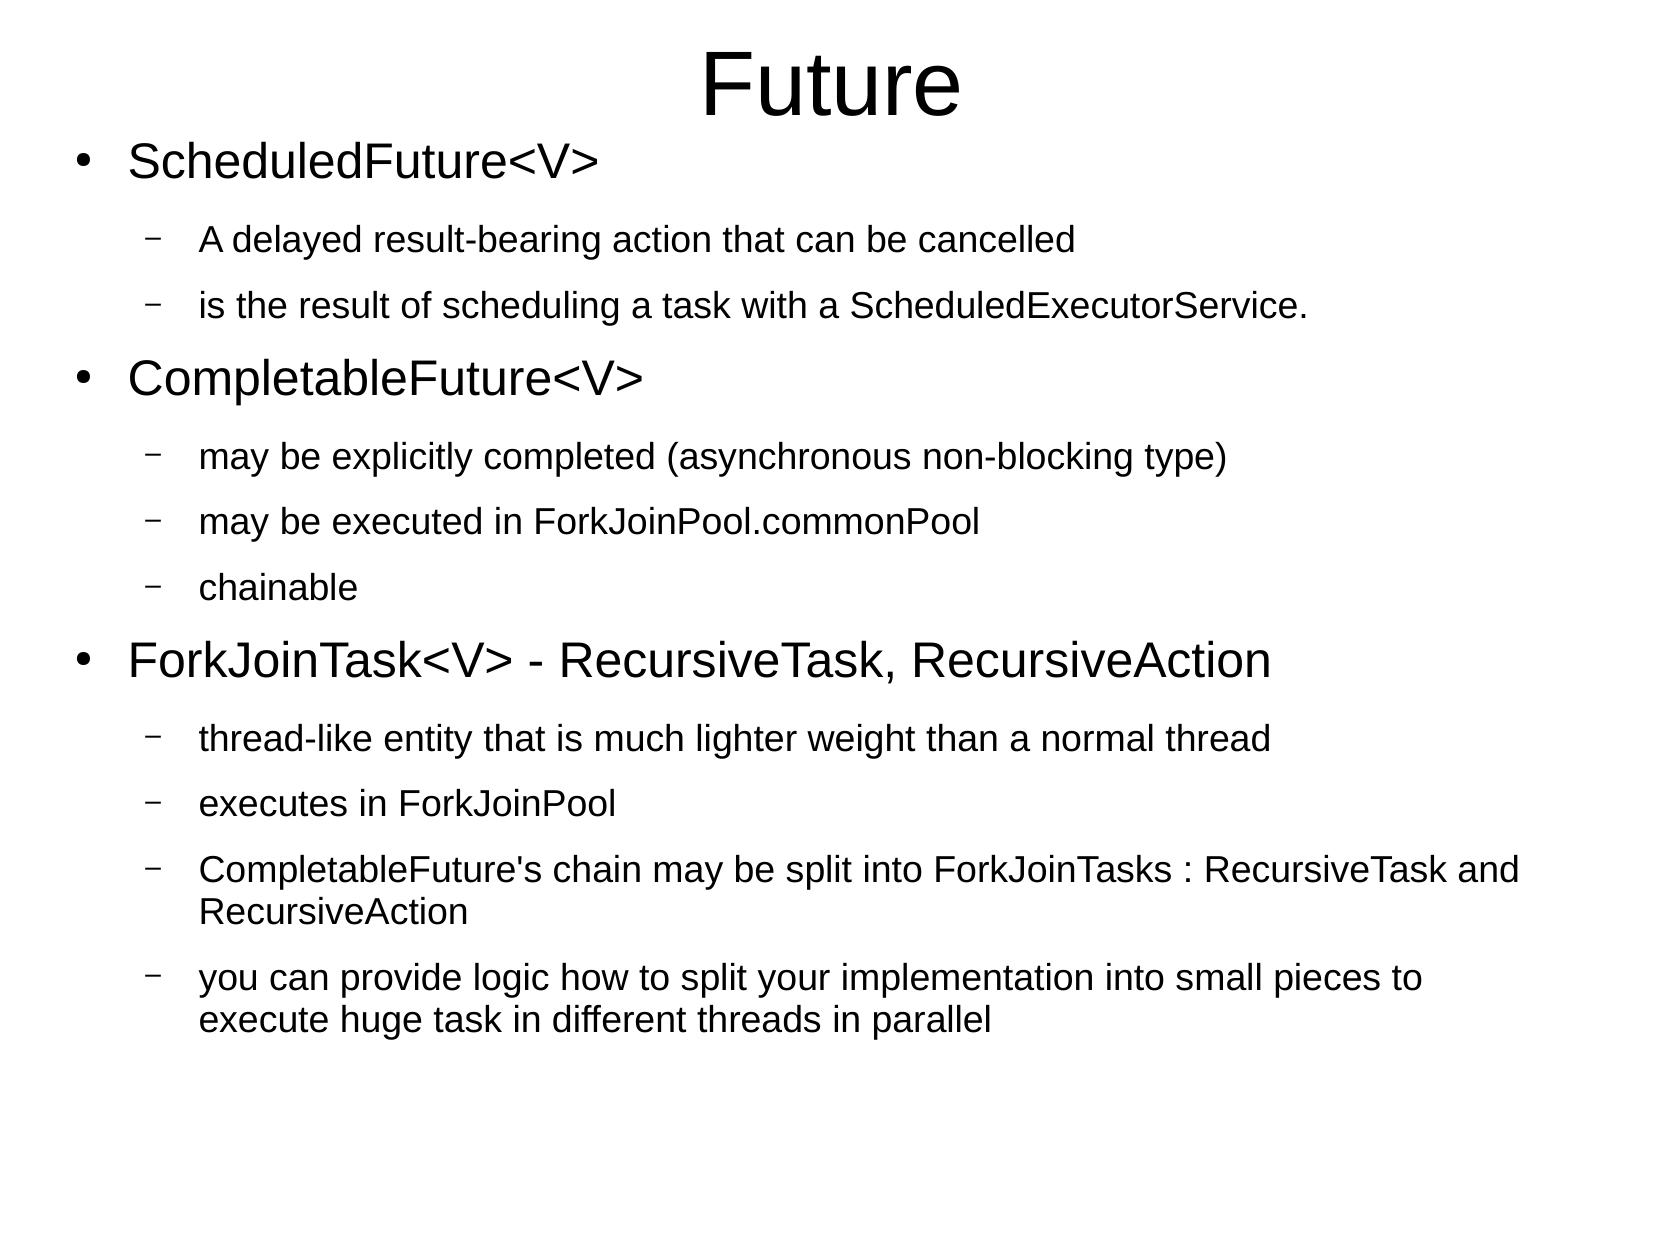

# Future
ScheduledFuture<V>
A delayed result-bearing action that can be cancelled
is the result of scheduling a task with a ScheduledExecutorService.
CompletableFuture<V>
may be explicitly completed (asynchronous non-blocking type)
may be executed in ForkJoinPool.commonPool
chainable
ForkJoinTask<V> - RecursiveTask, RecursiveAction
thread-like entity that is much lighter weight than a normal thread
executes in ForkJoinPool
CompletableFuture's chain may be split into ForkJoinTasks : RecursiveTask and RecursiveAction
you can provide logic how to split your implementation into small pieces to execute huge task in different threads in parallel